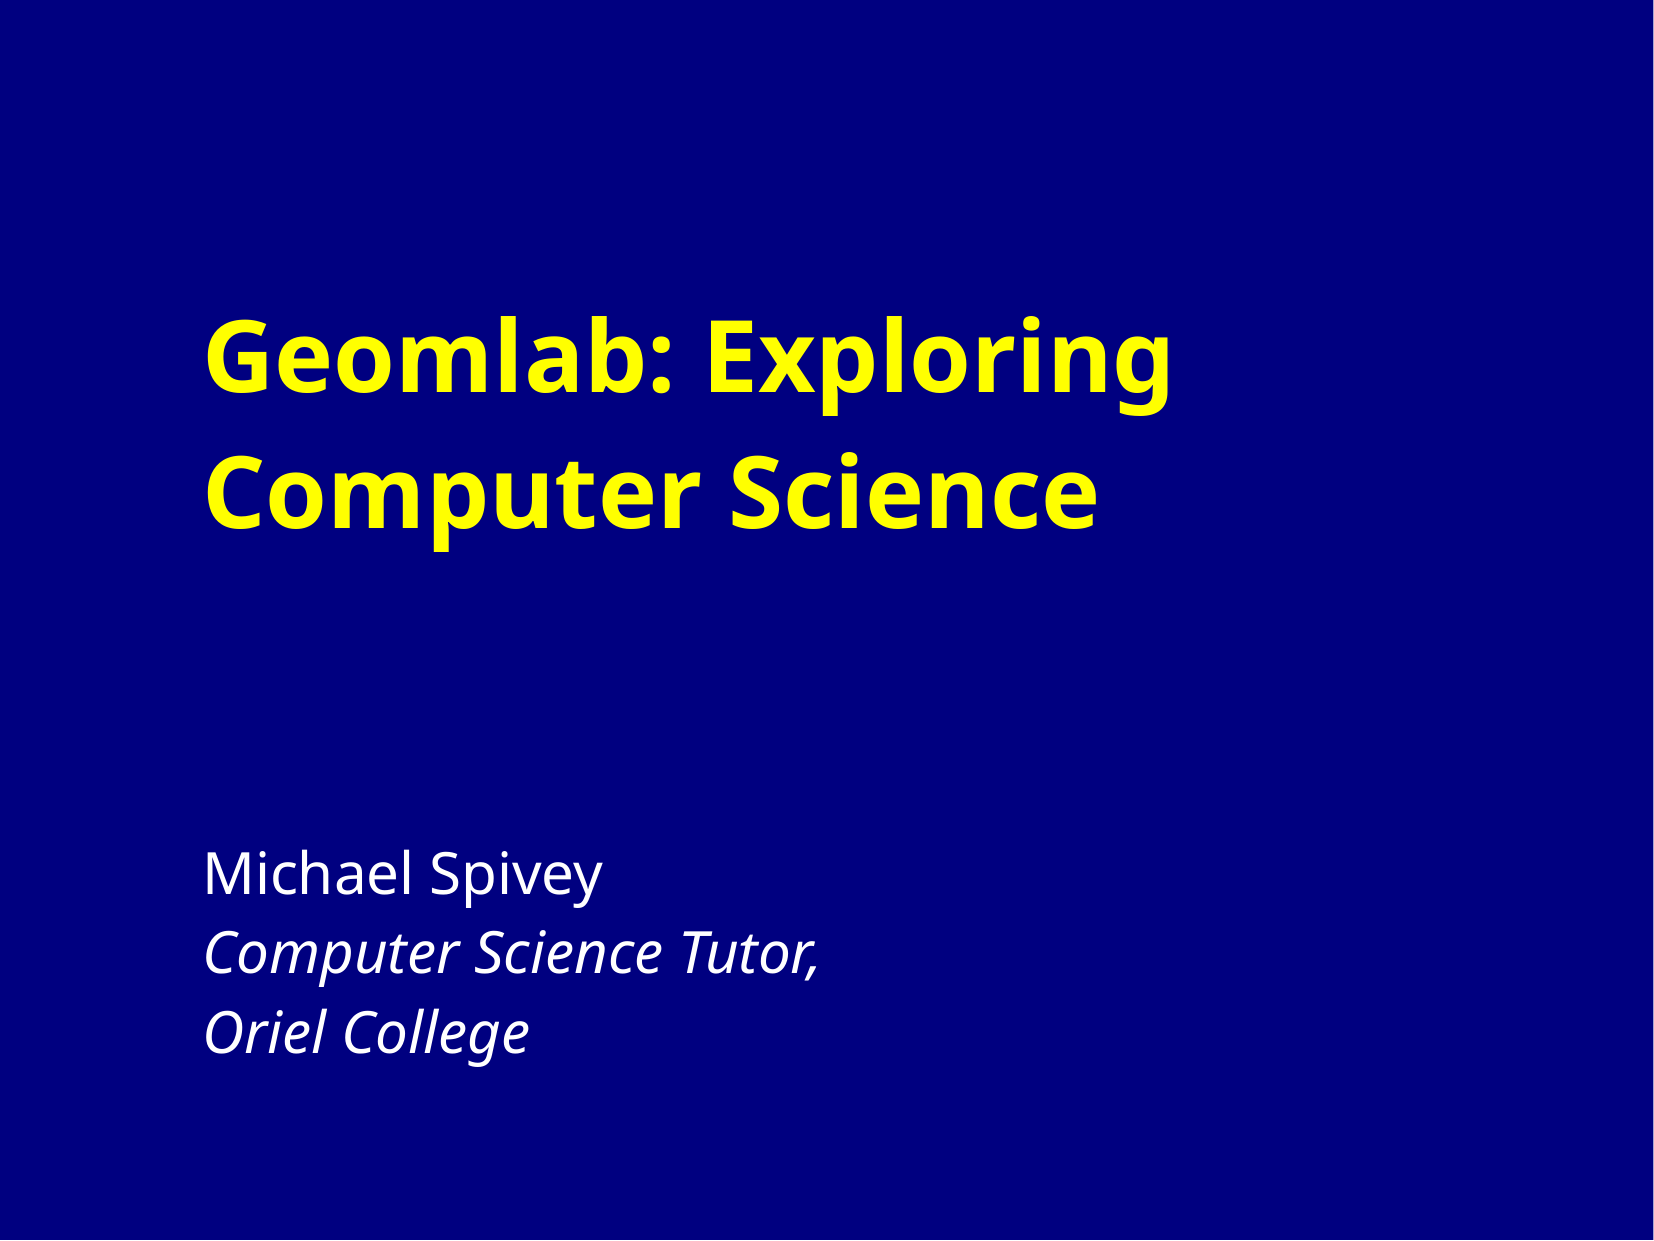

Geomlab: Exploring Computer Science
Michael Spivey
Computer Science Tutor,
Oriel College